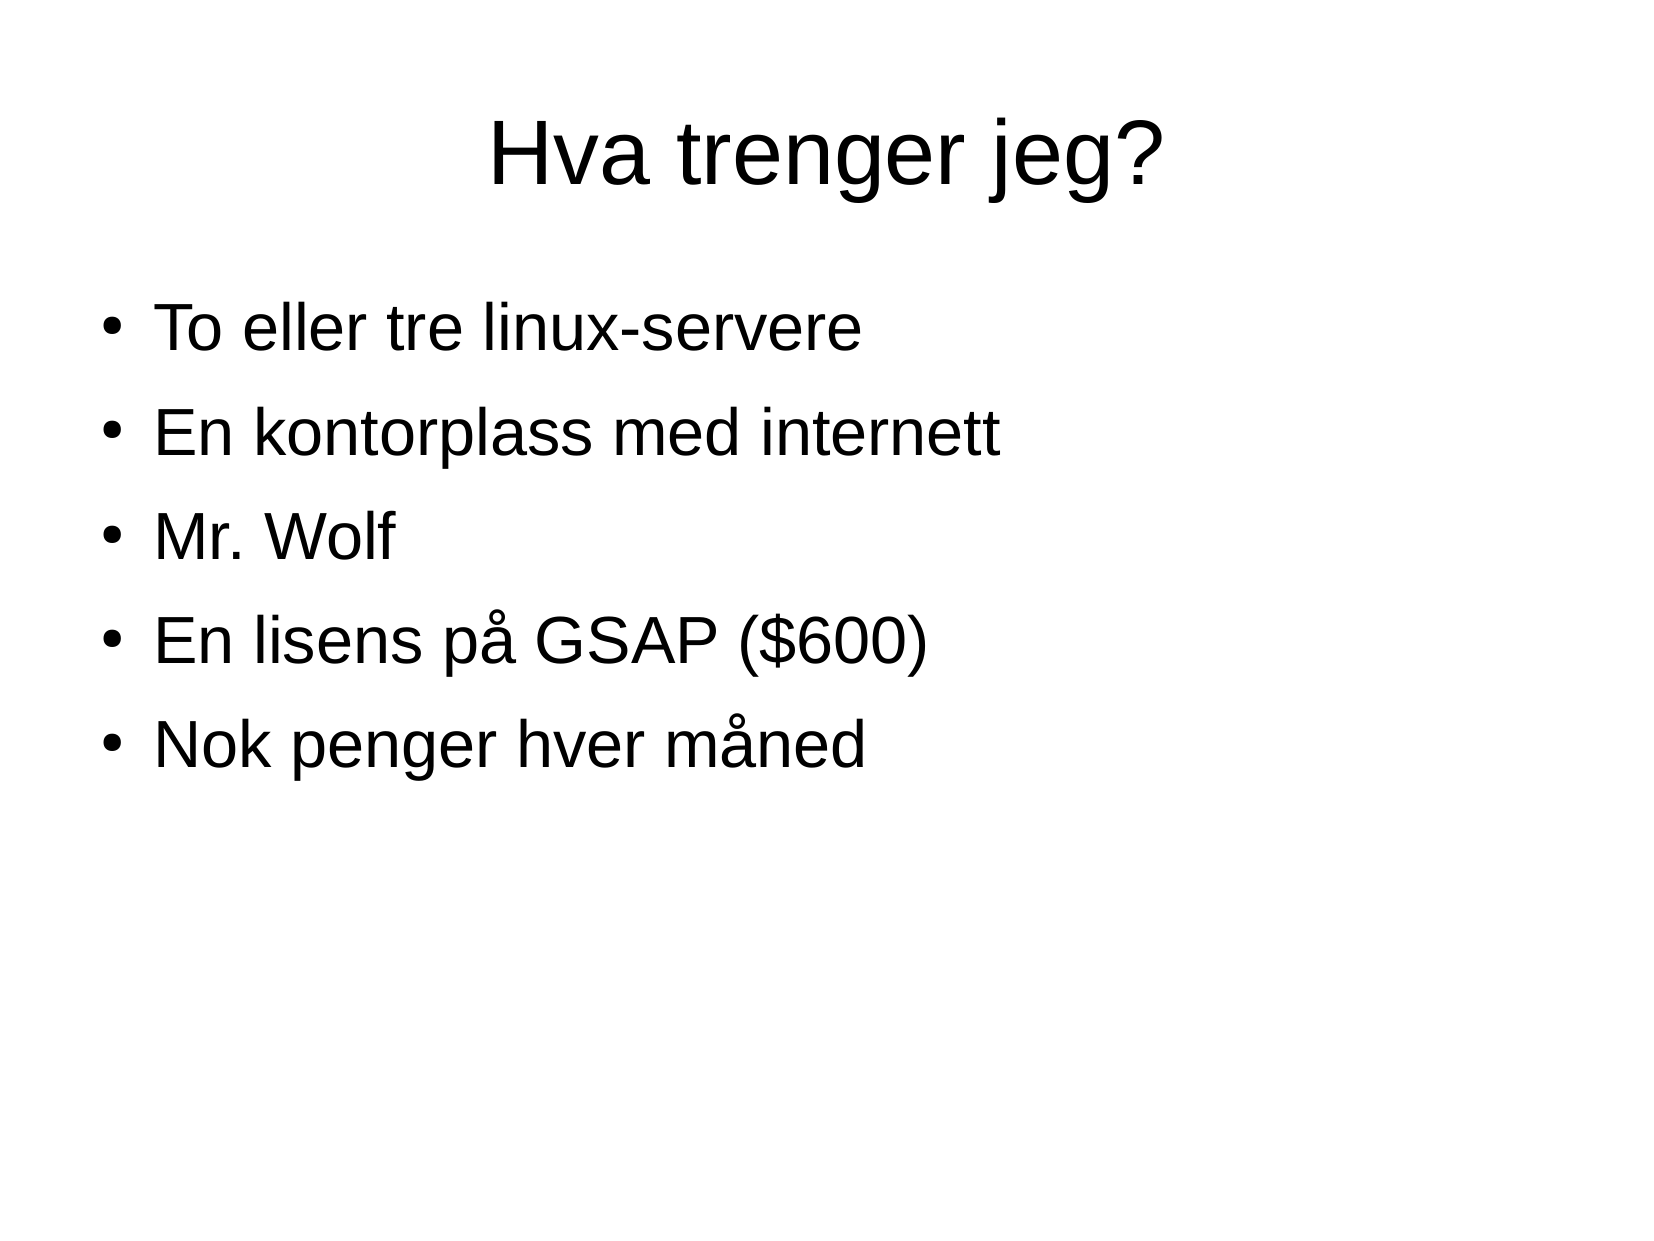

# Hva trenger jeg?
To eller tre linux-servere
En kontorplass med internett
Mr. Wolf
En lisens på GSAP ($600)
Nok penger hver måned